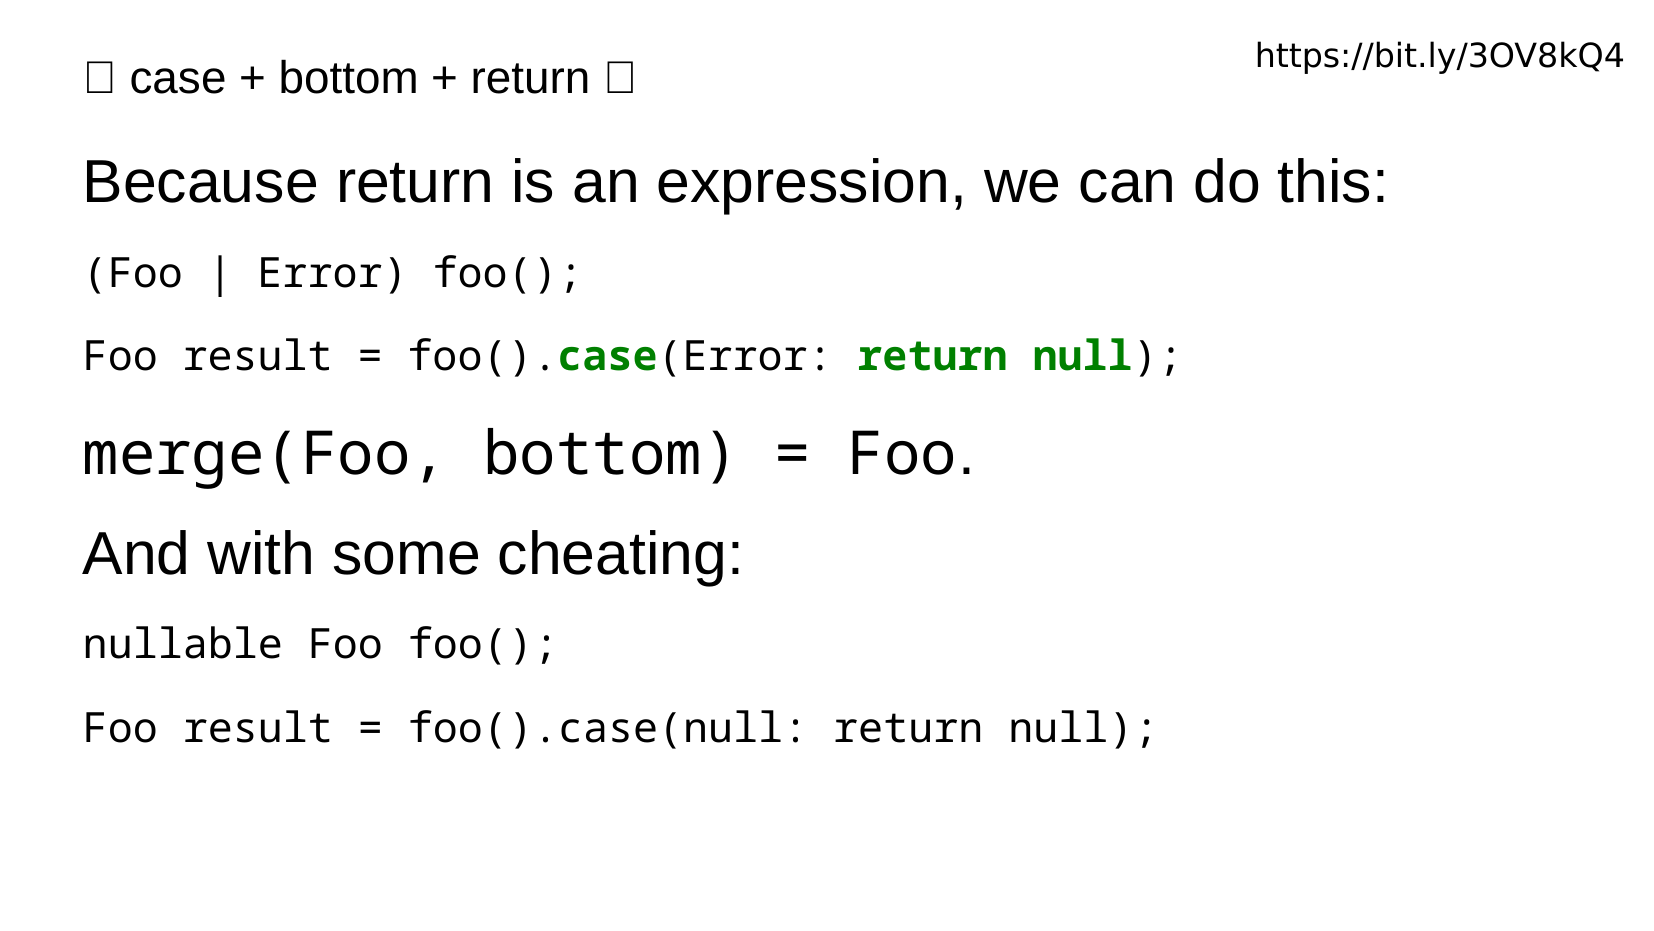

# ✨ case + bottom + return ✨
Because return is an expression, we can do this:
(Foo | Error) foo();
Foo result = foo().case(Error: return null);
merge(Foo, bottom) = Foo.
And with some cheating:
nullable Foo foo();
Foo result = foo().case(null: return null);